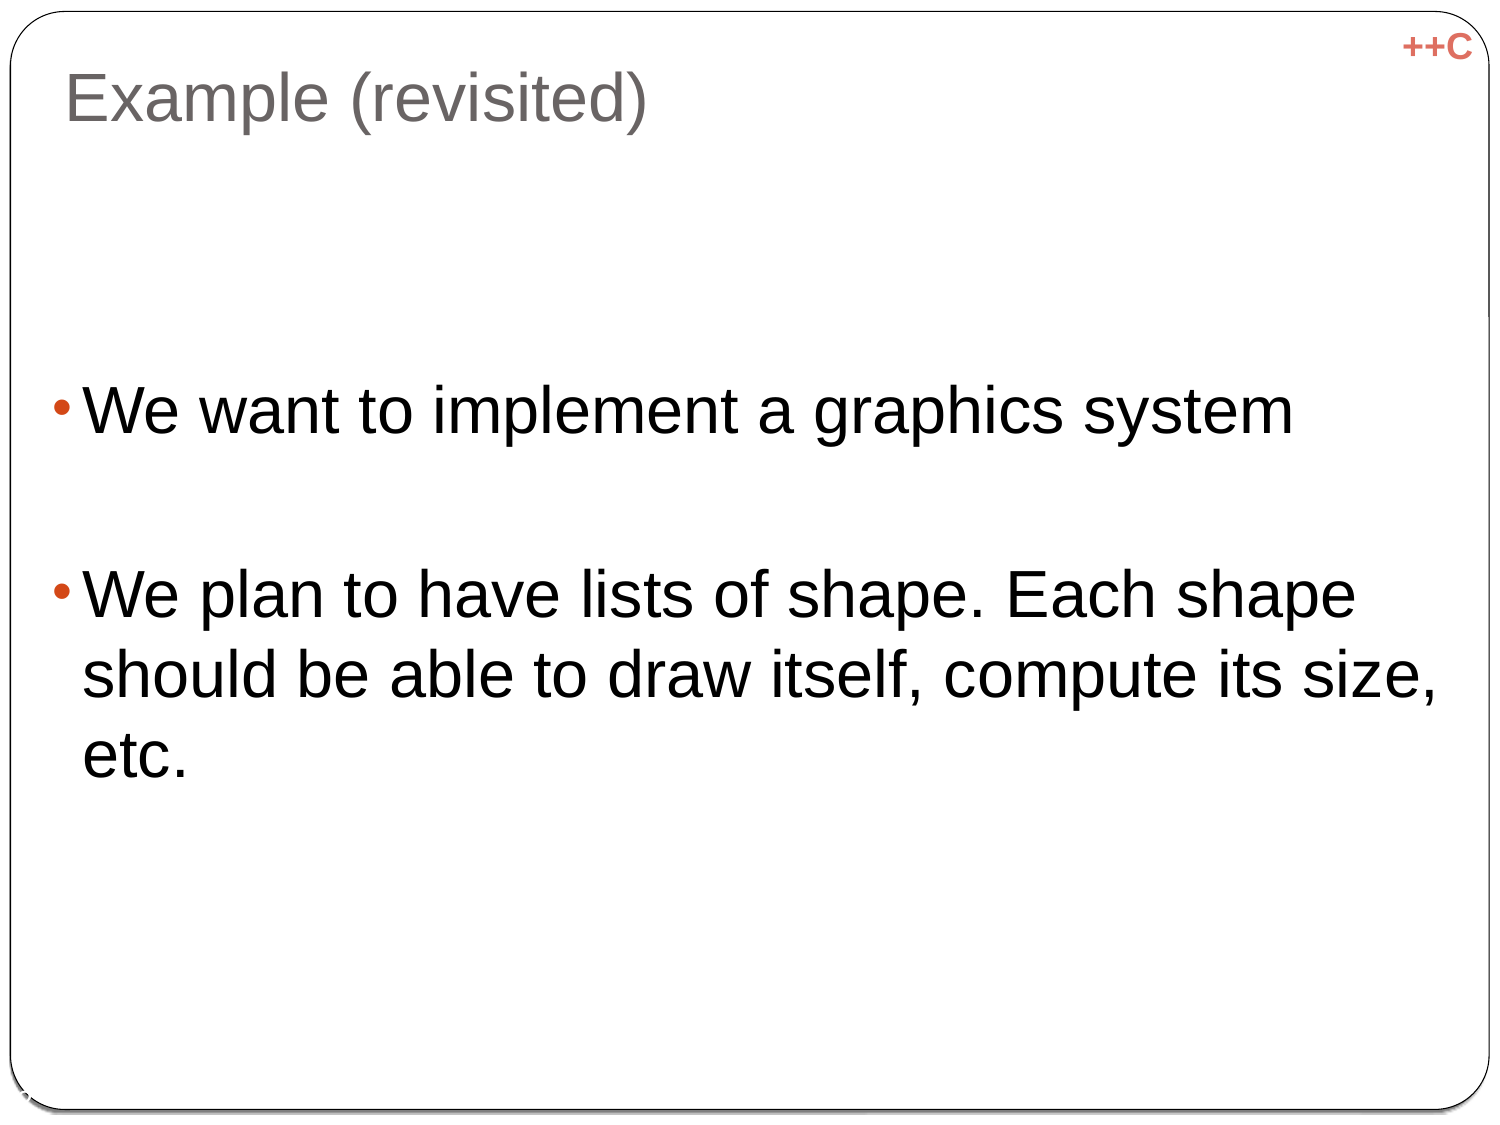

# Example (revisited)
We want to implement a graphics system
We plan to have lists of shape. Each shape should be able to draw itself, compute its size, etc.